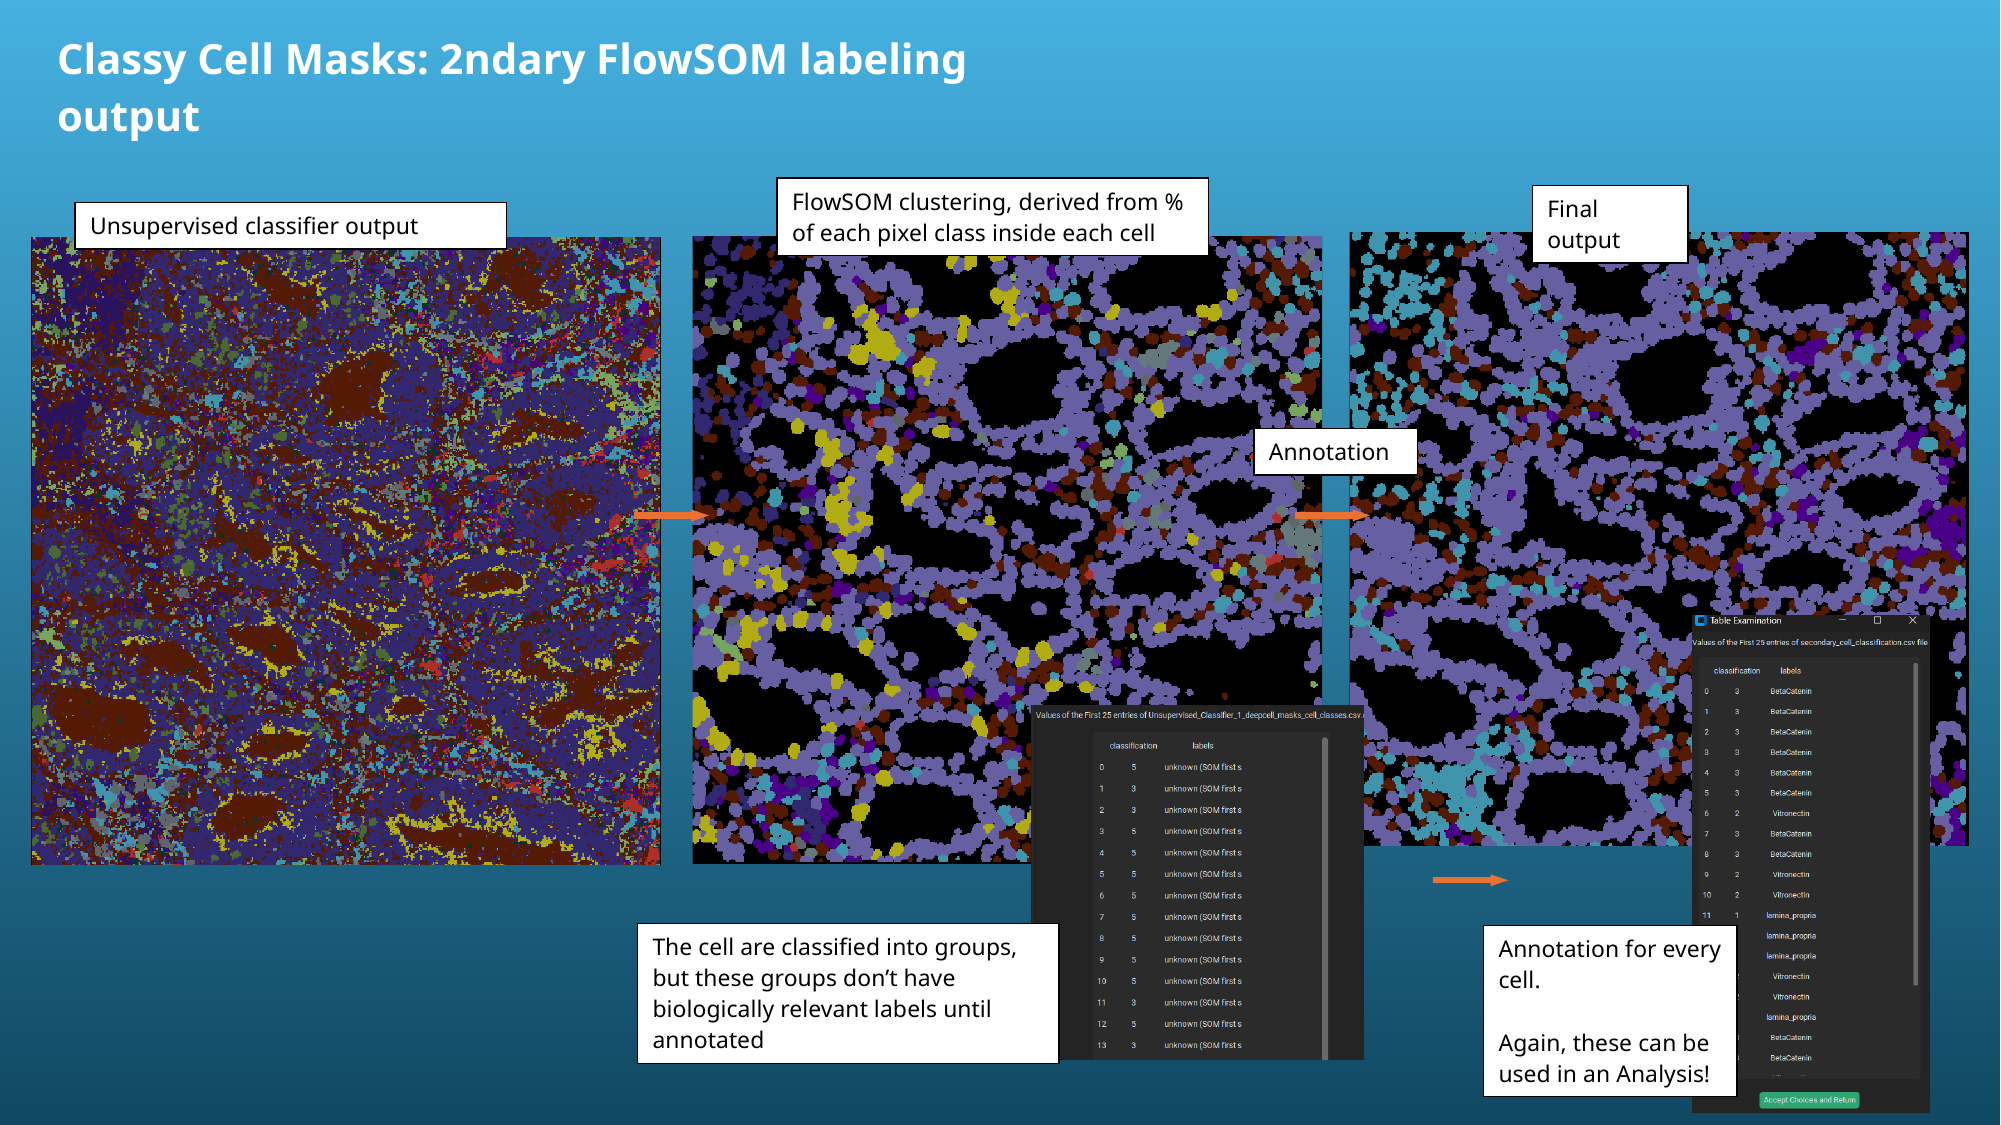

Classy Cell Masks: 2ndary FlowSOM labeling output
FlowSOM clustering, derived from % of each pixel class inside each cell
Final output
Unsupervised classifier output
Annotation
The cell are classified into groups, but these groups don’t have biologically relevant labels until annotated
Annotation for every cell.
Again, these can be used in an Analysis!